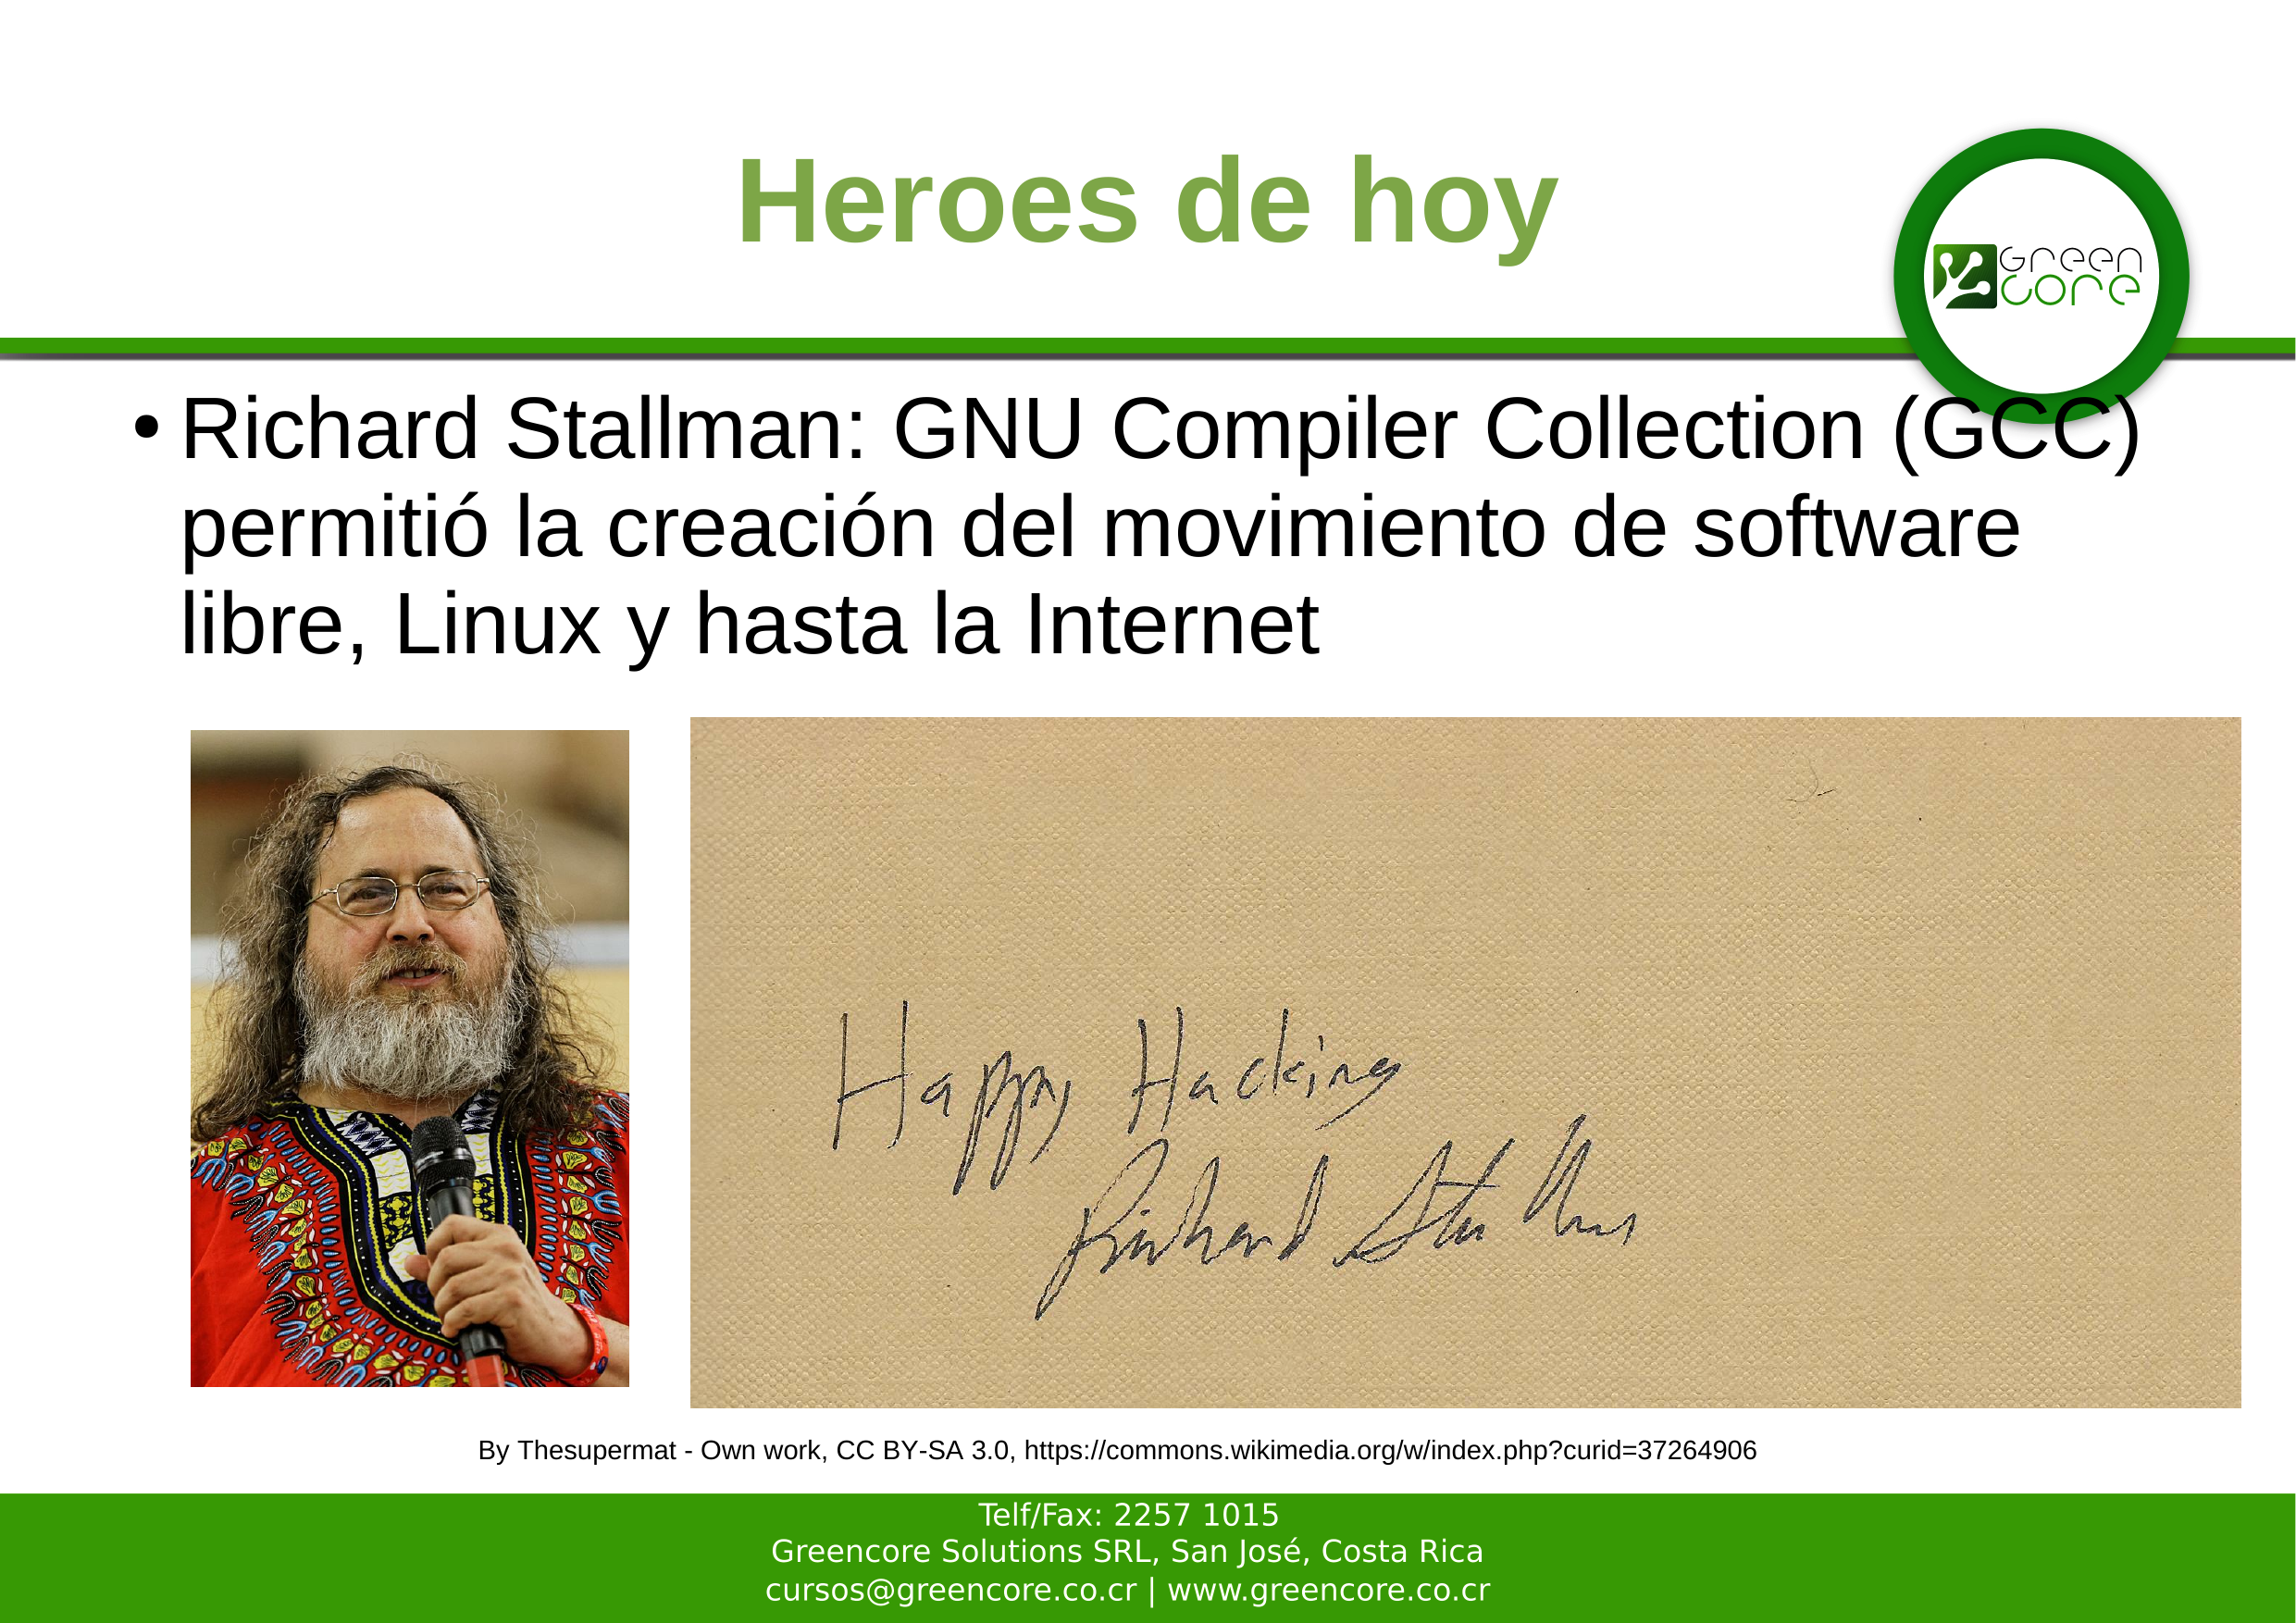

# Heroes de hoy
Richard Stallman: GNU Compiler Collection (GCC) permitió la creación del movimiento de software libre, Linux y hasta la Internet
By Thesupermat - Own work, CC BY-SA 3.0, https://commons.wikimedia.org/w/index.php?curid=37264906